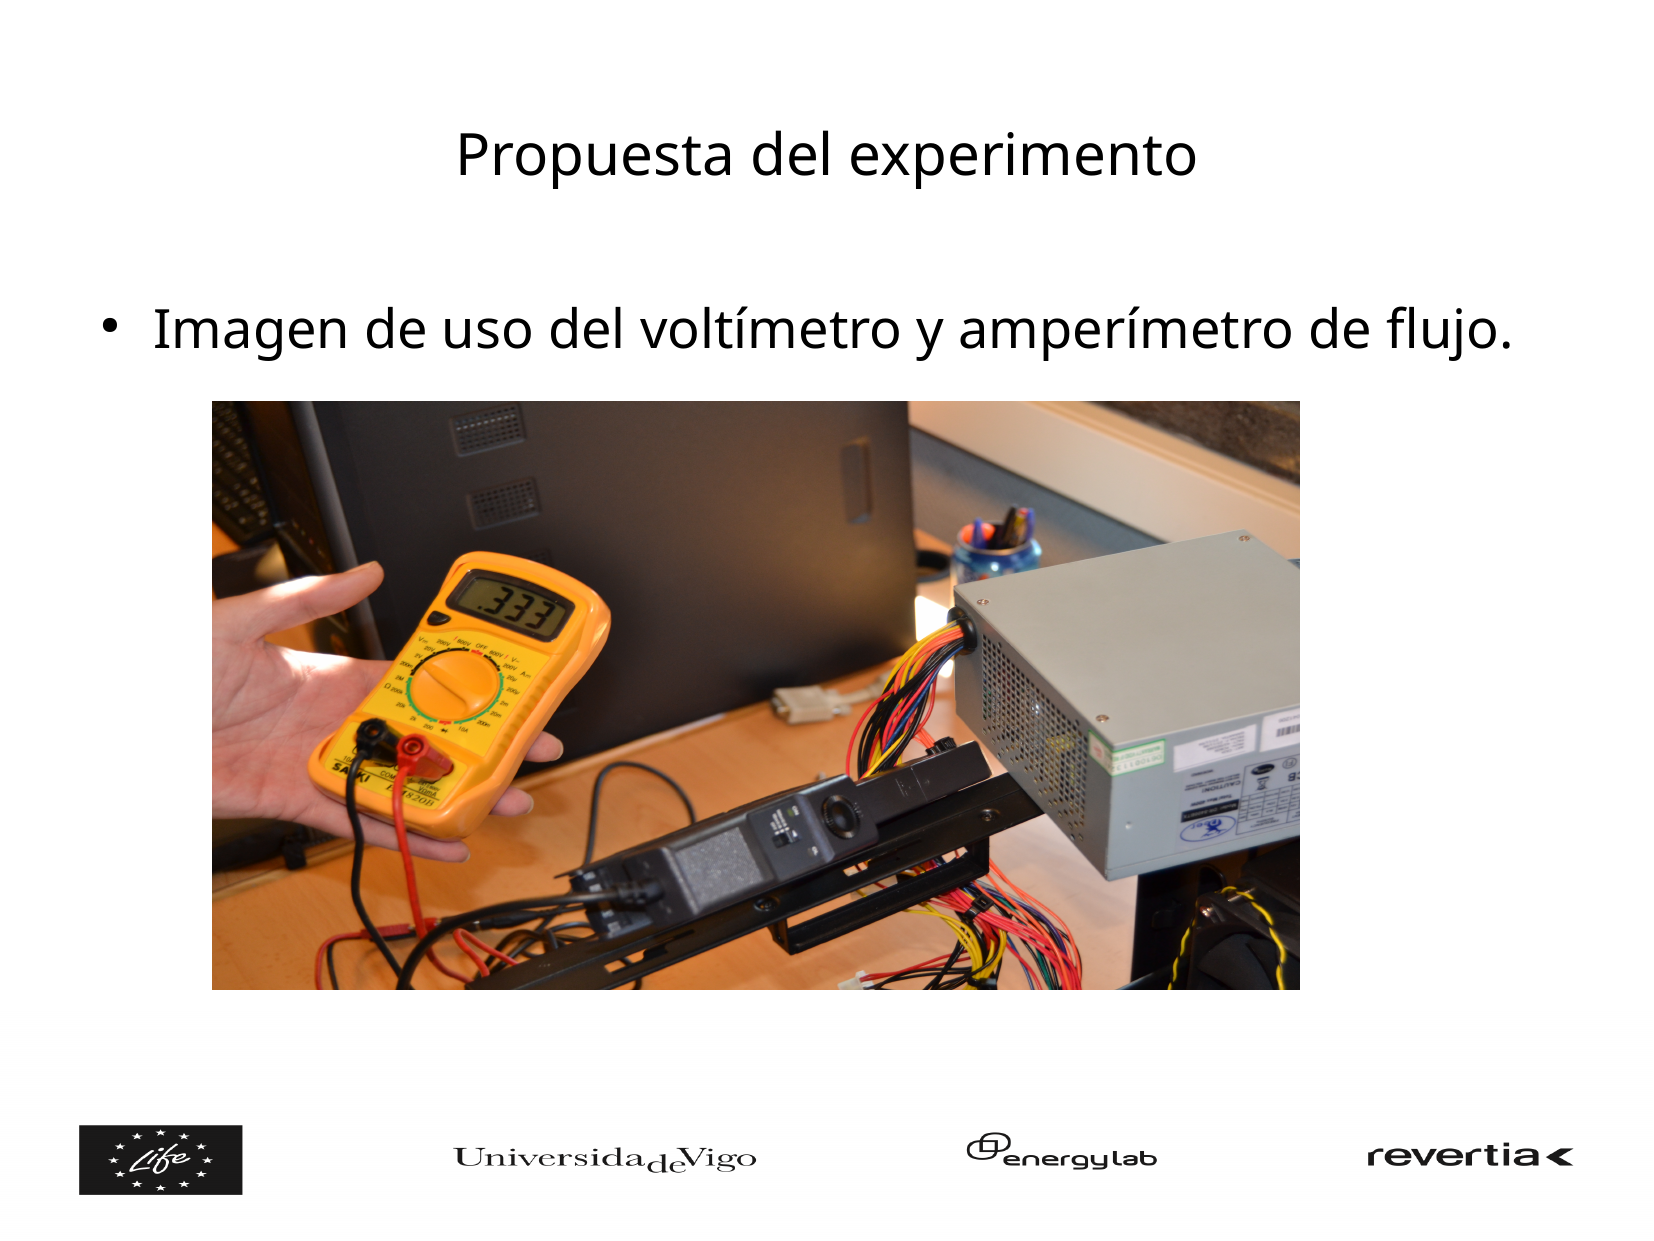

# Propuesta del experimento
Imagen de uso del voltímetro y amperímetro de flujo.